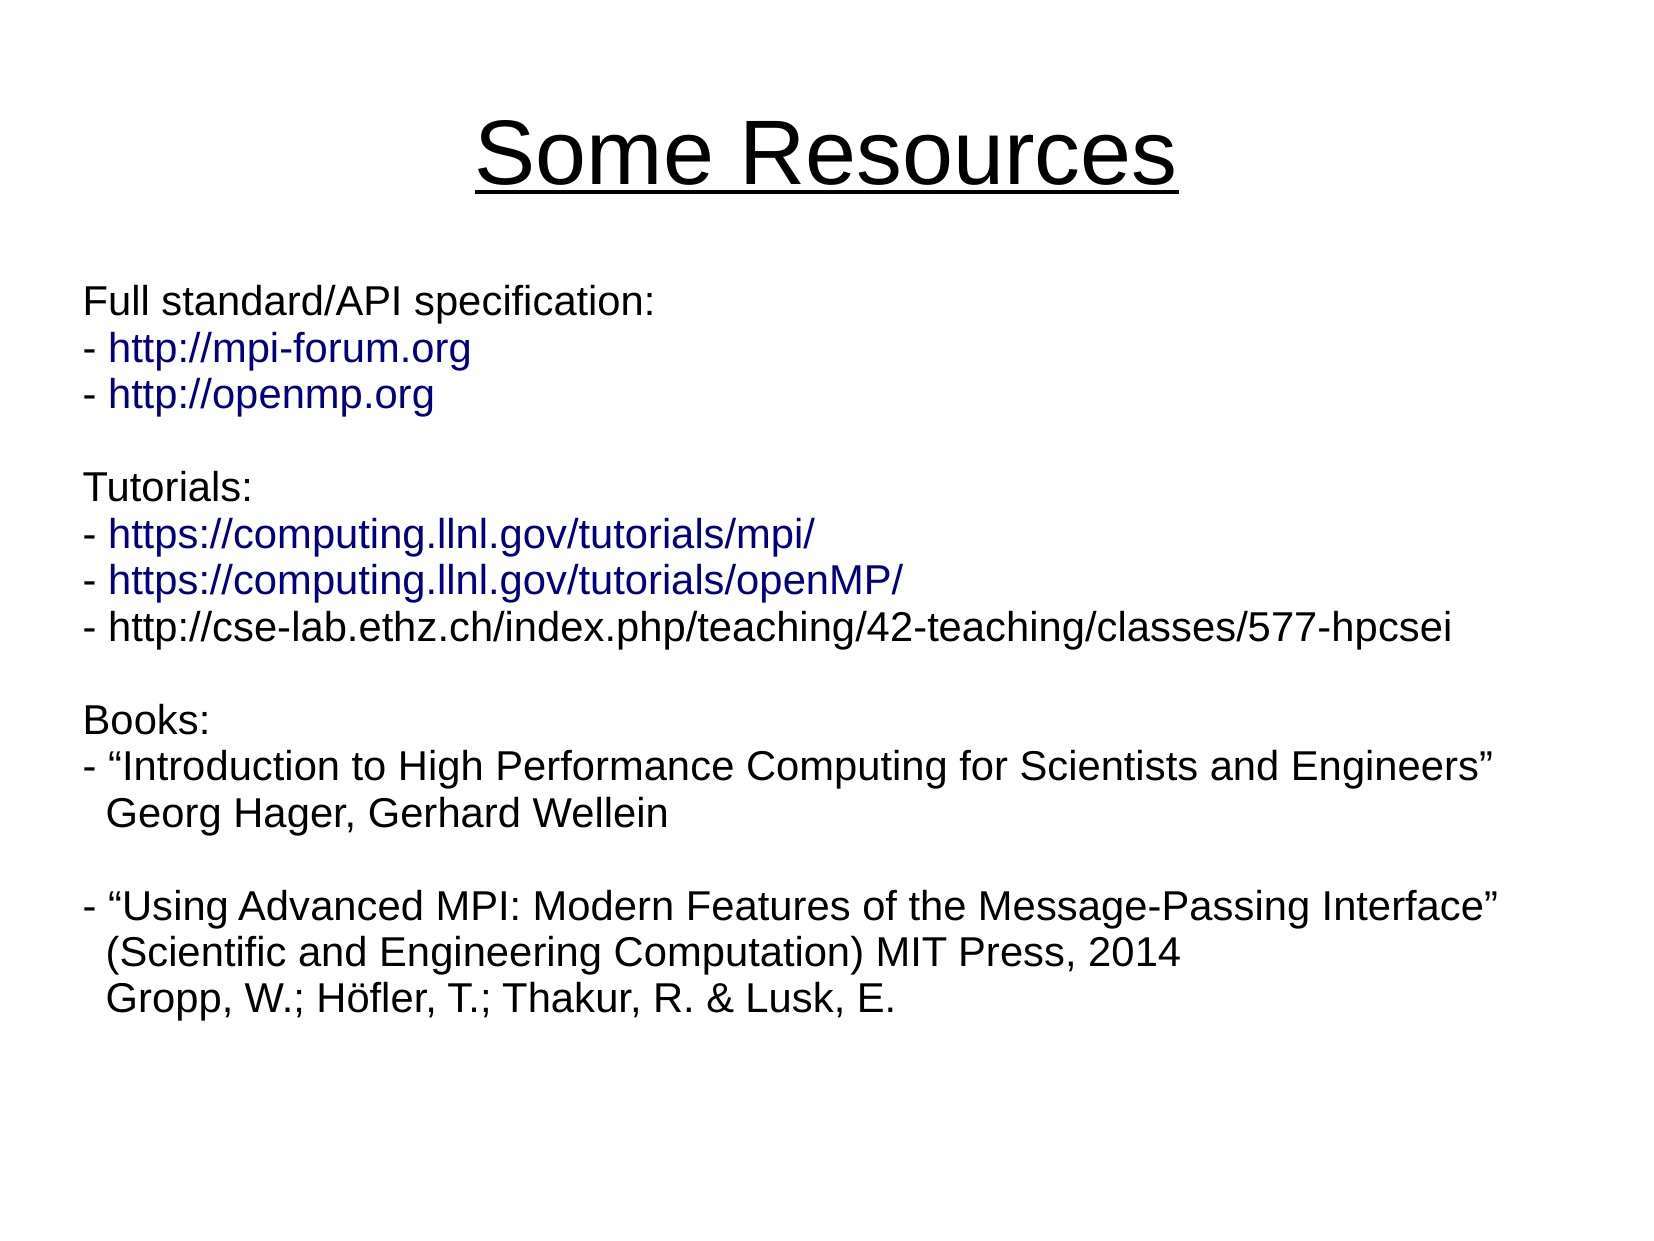

# Some Resources
Full standard/API specification:
- http://mpi-forum.org
- http://openmp.org
Tutorials:
- https://computing.llnl.gov/tutorials/mpi/
- https://computing.llnl.gov/tutorials/openMP/
- http://cse-lab.ethz.ch/index.php/teaching/42-teaching/classes/577-hpcsei
Books:
- “Introduction to High Performance Computing for Scientists and Engineers”
 Georg Hager, Gerhard Wellein
- “Using Advanced MPI: Modern Features of the Message-Passing Interface”
 (Scientific and Engineering Computation) MIT Press, 2014
 Gropp, W.; Höfler, T.; Thakur, R. & Lusk, E.